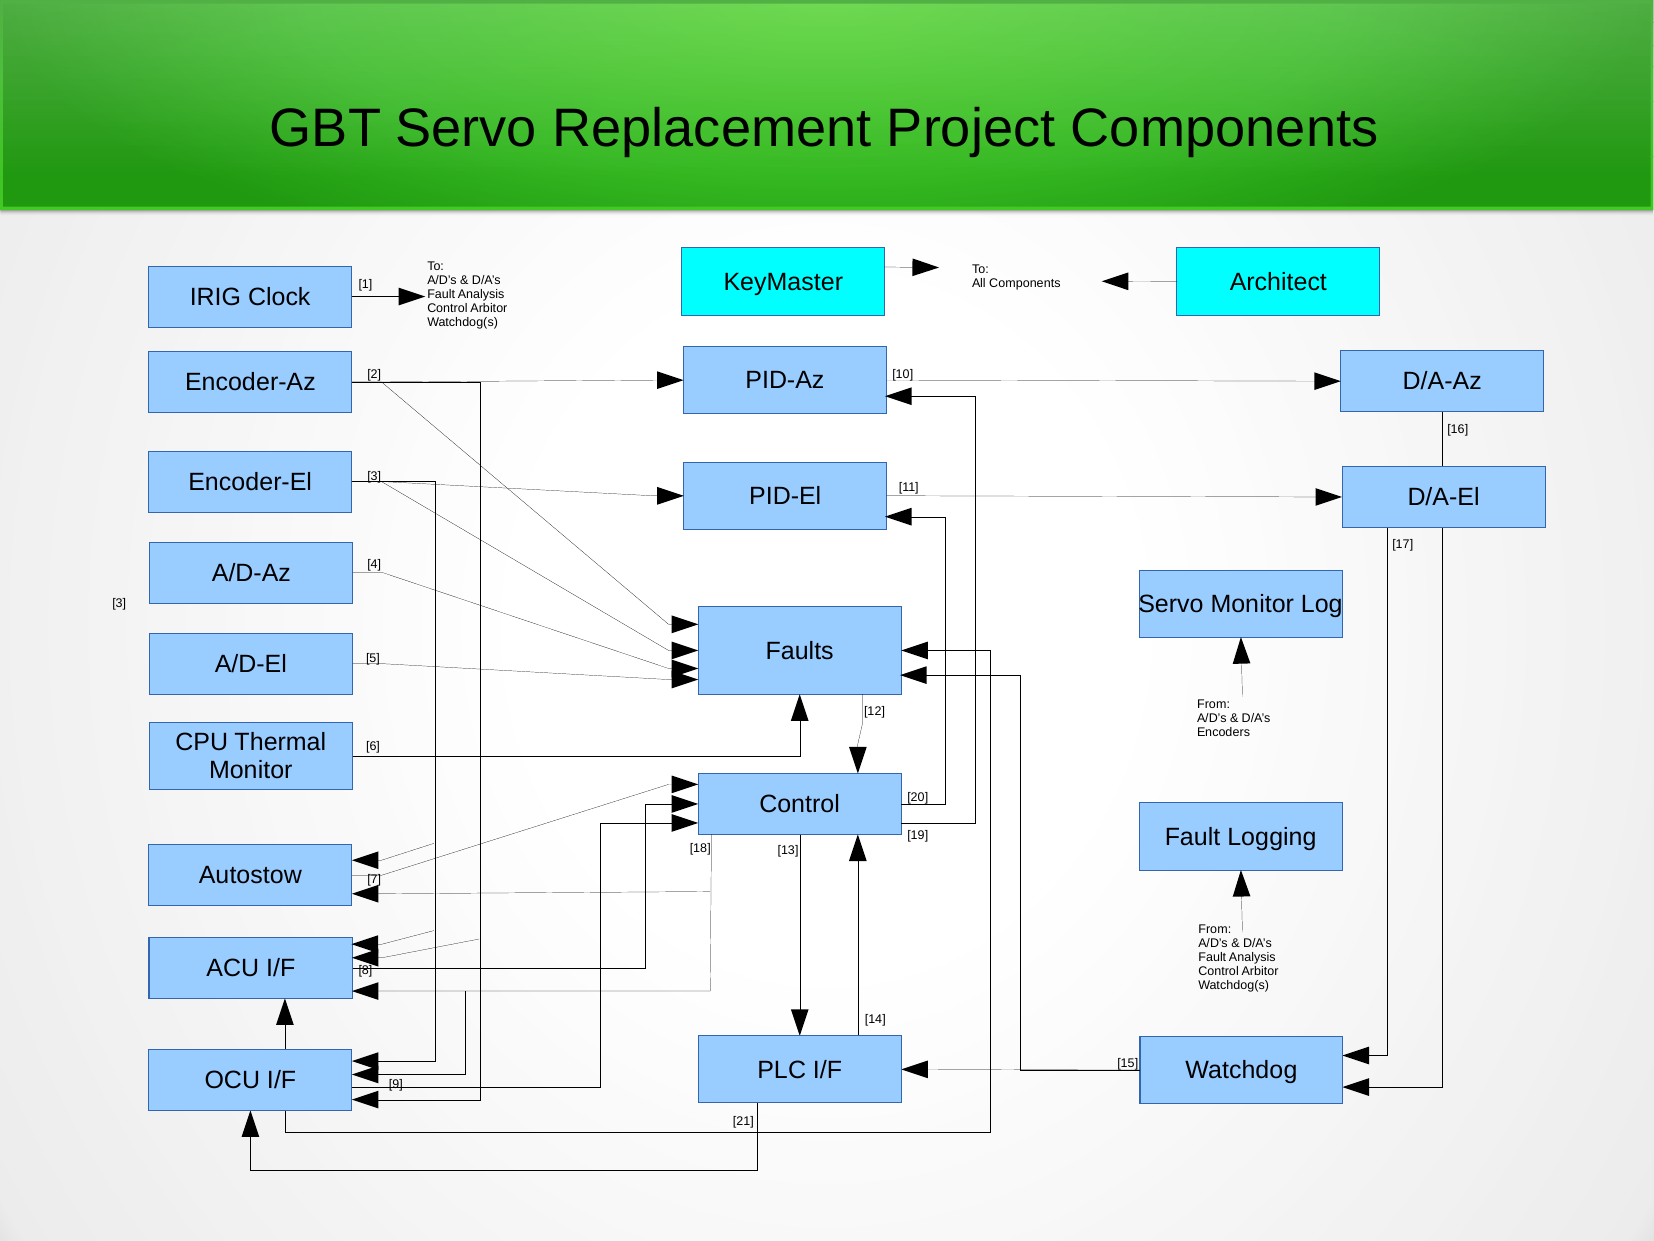

GBT Servo Replacement Project Components
KeyMaster
Architect
To:
A/D’s & D/A’s
Fault Analysis
Control Arbitor
Watchdog(s)
To:
All Components
IRIG Clock
[1]
PID-Az
D/A-Az
Encoder-Az
[10]
[2]
[16]
Encoder-El
[3]
PID-El
D/A-El
[11]
[17]
A/D-Az
[4]
Servo Monitor Log
[3]
Faults
A/D-El
[5]
From:
A/D’s & D/A’s
Encoders
[12]
CPU Thermal
Monitor
[6]
Control
[20]
Fault Logging
[19]
[18]
[13]
Autostow
[7]
From:
A/D’s & D/A’s
Fault Analysis
Control Arbitor
Watchdog(s)
ACU I/F
ACU I/F
[8]
[14]
PLC I/F
Watchdog
Watchdog
Watchdog
[15]
OCU I/F
[9]
[21]